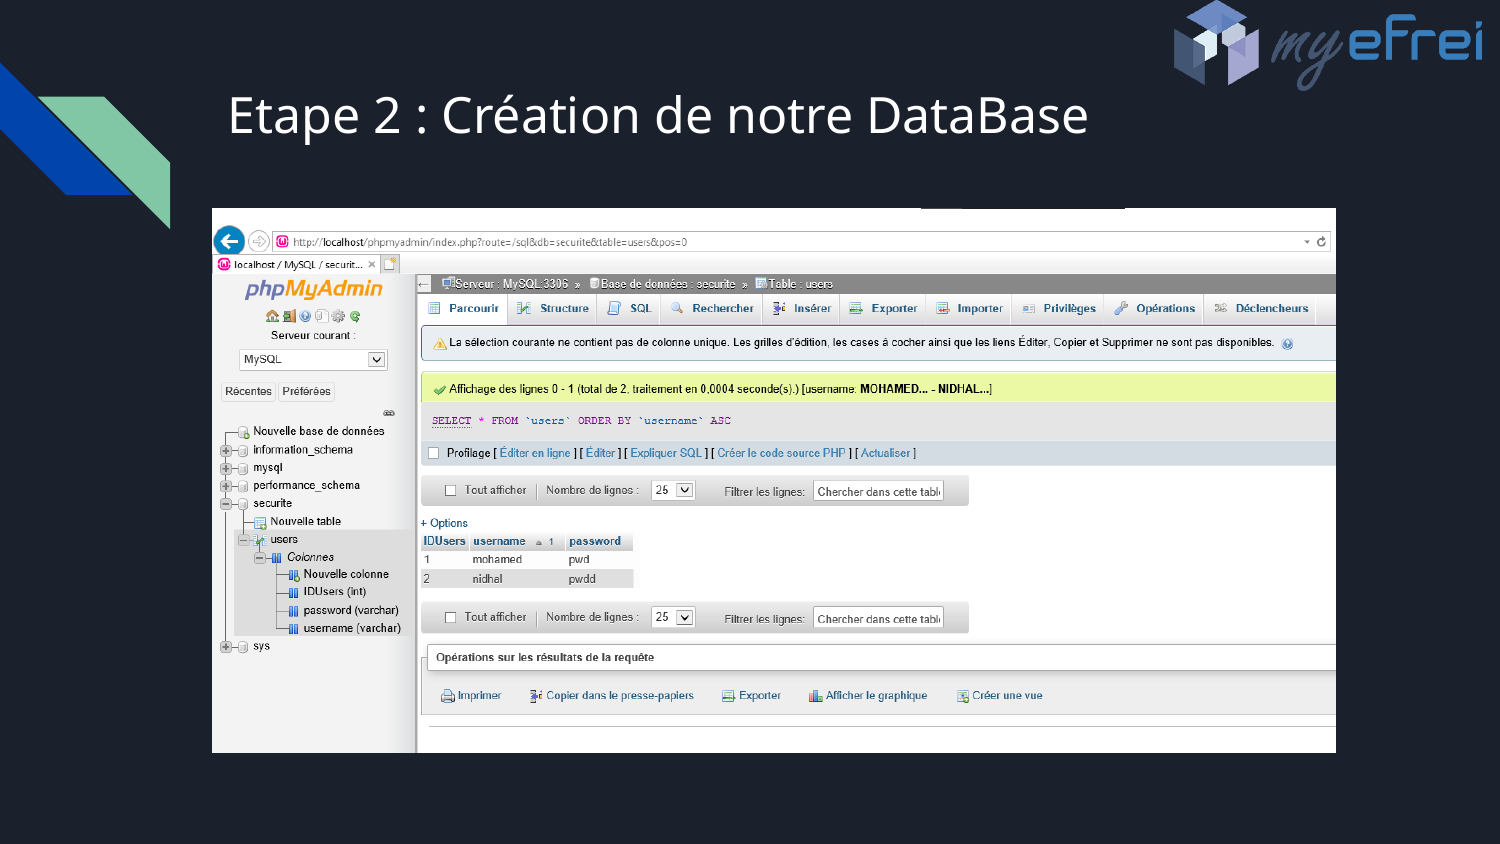

# Etape 2 : Création de notre DataBase